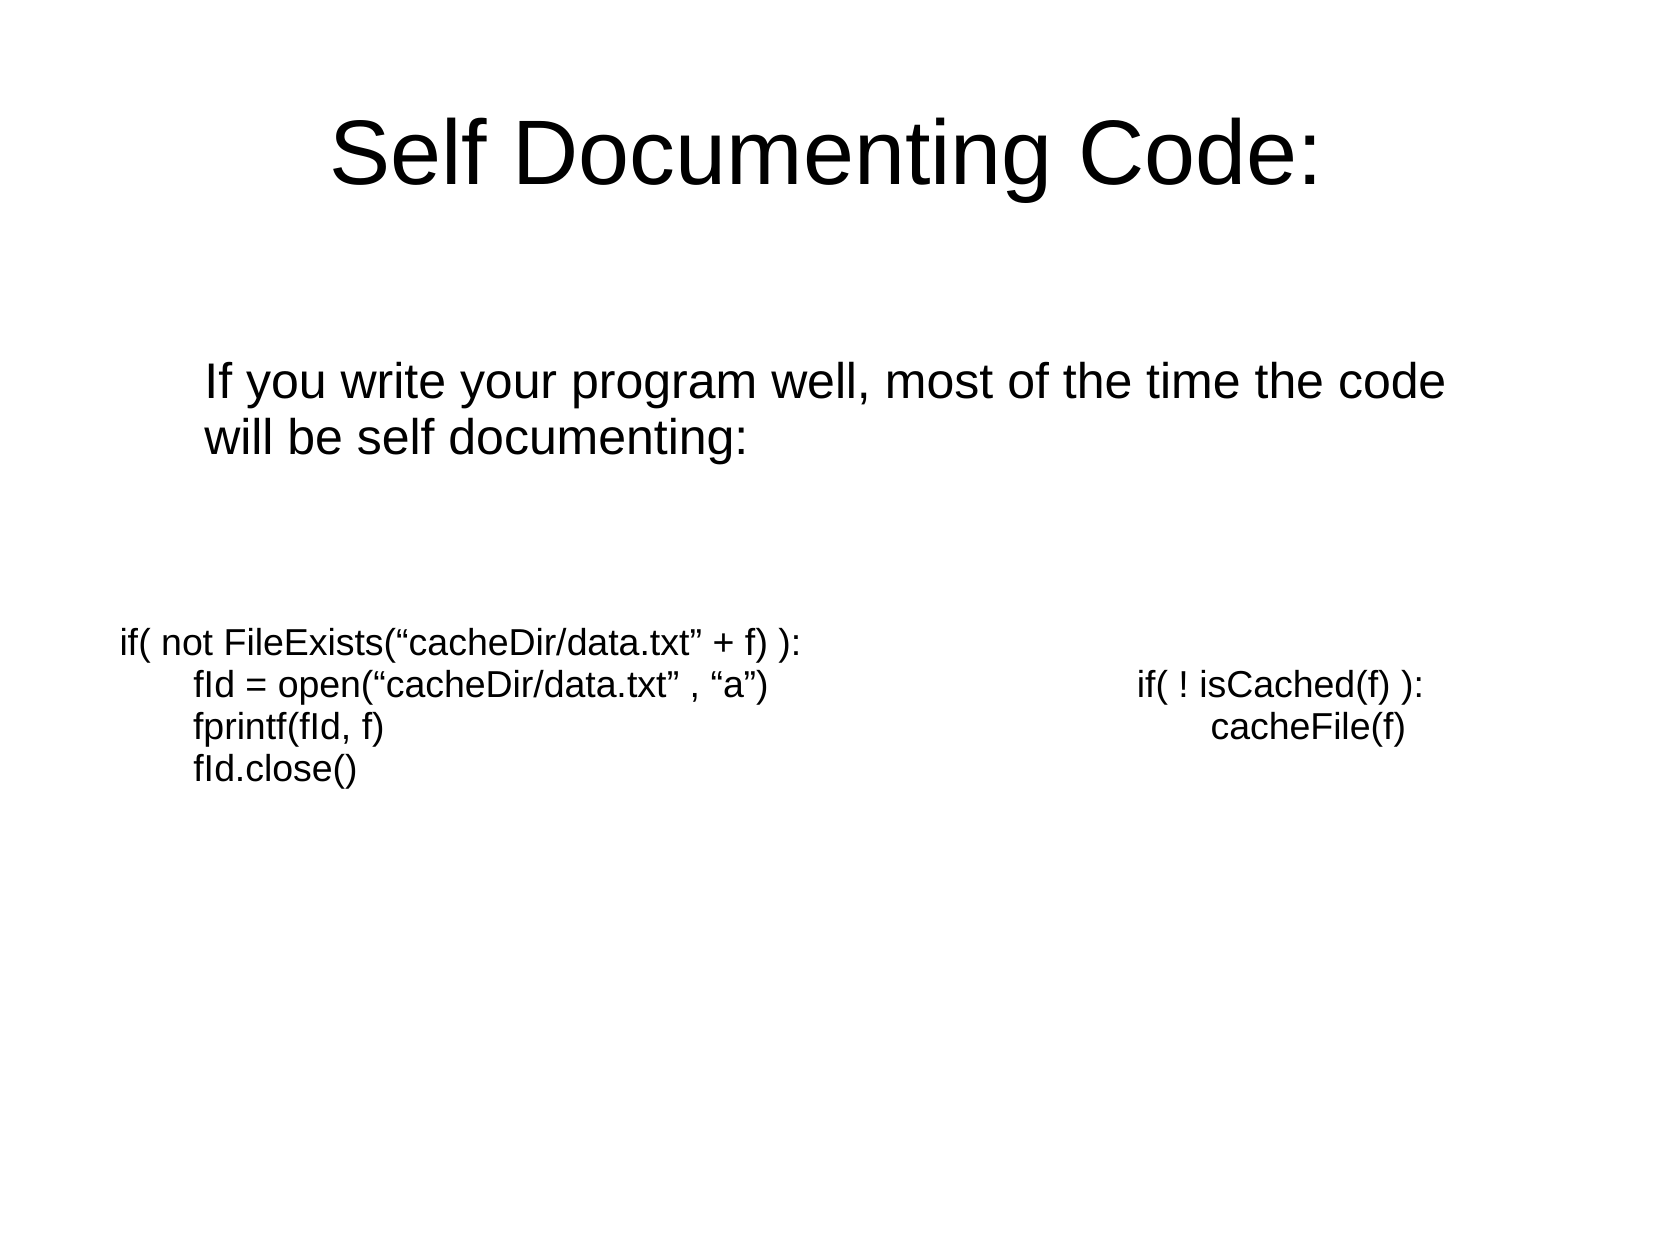

# Self Documenting Code:
If you write your program well, most of the time the code
will be self documenting:
if( not FileExists(“cacheDir/data.txt” + f) ):
	fId = open(“cacheDir/data.txt” , “a”)
 fprintf(fId, f)
	fId.close()
if( ! isCached(f) ):
	cacheFile(f)